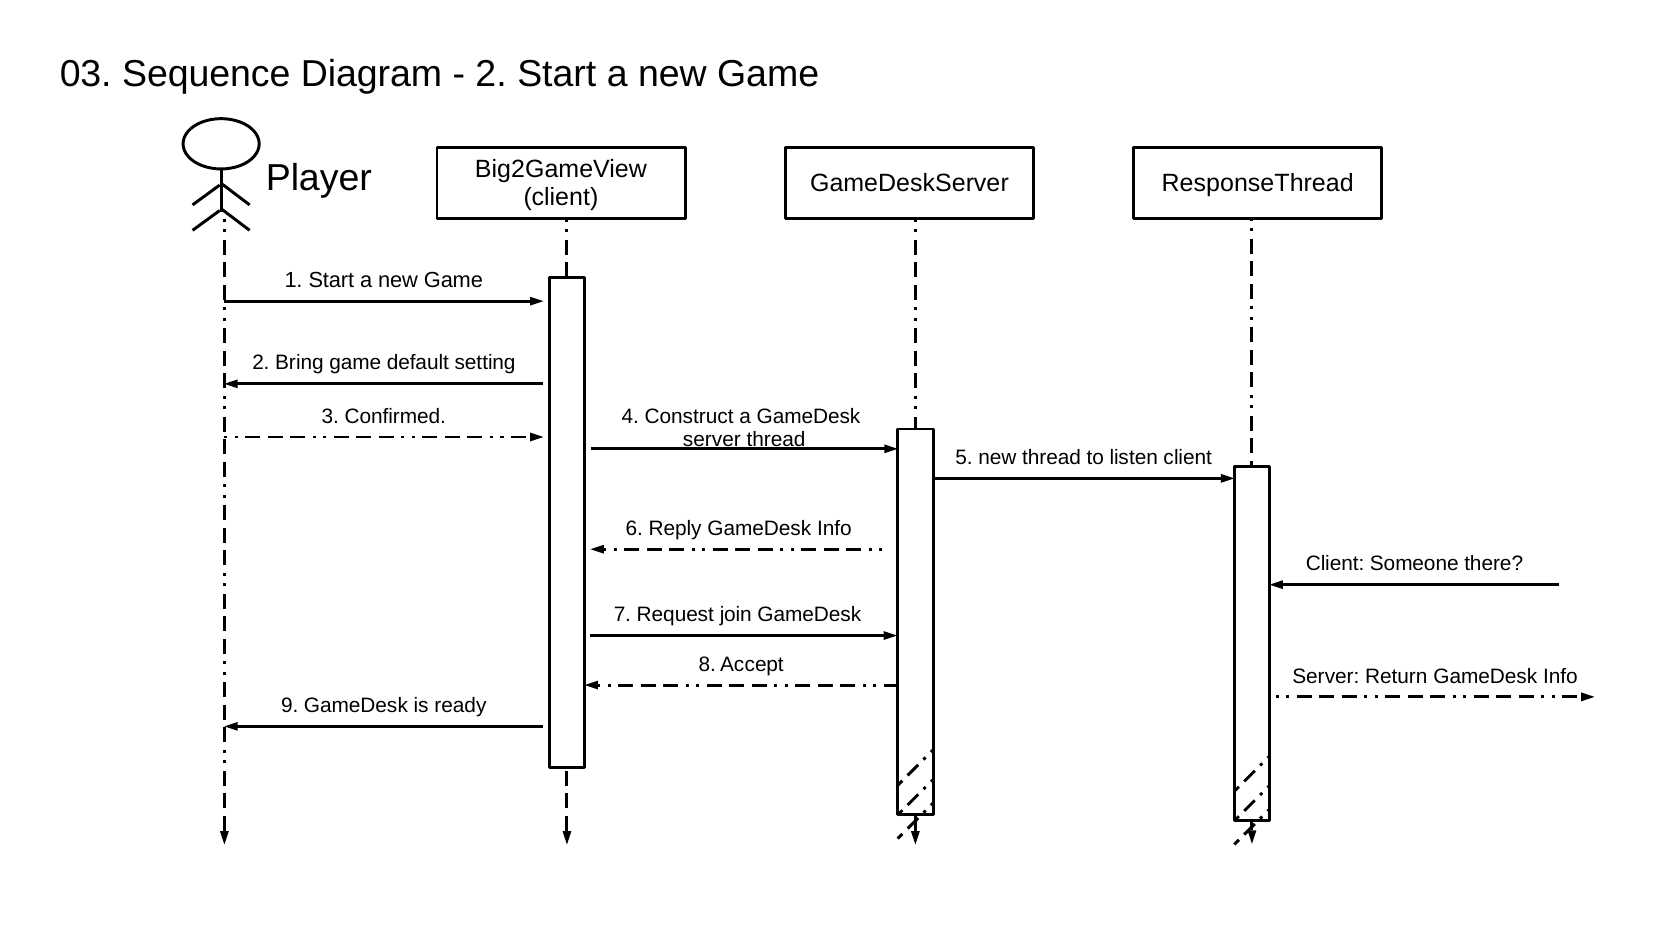

03. Sequence Diagram - 2. Start a new Game
Player
Big2GameView
(client)
GameDeskServer
ResponseThread
1. Start a new Game
2. Bring game default setting
3. Confirmed.
4. Construct a GameDesk
server thread
5. new thread to listen client
6. Reply GameDesk Info
Client: Someone there?
7. Request join GameDesk
8. Accept
Server: Return GameDesk Info
9. GameDesk is ready